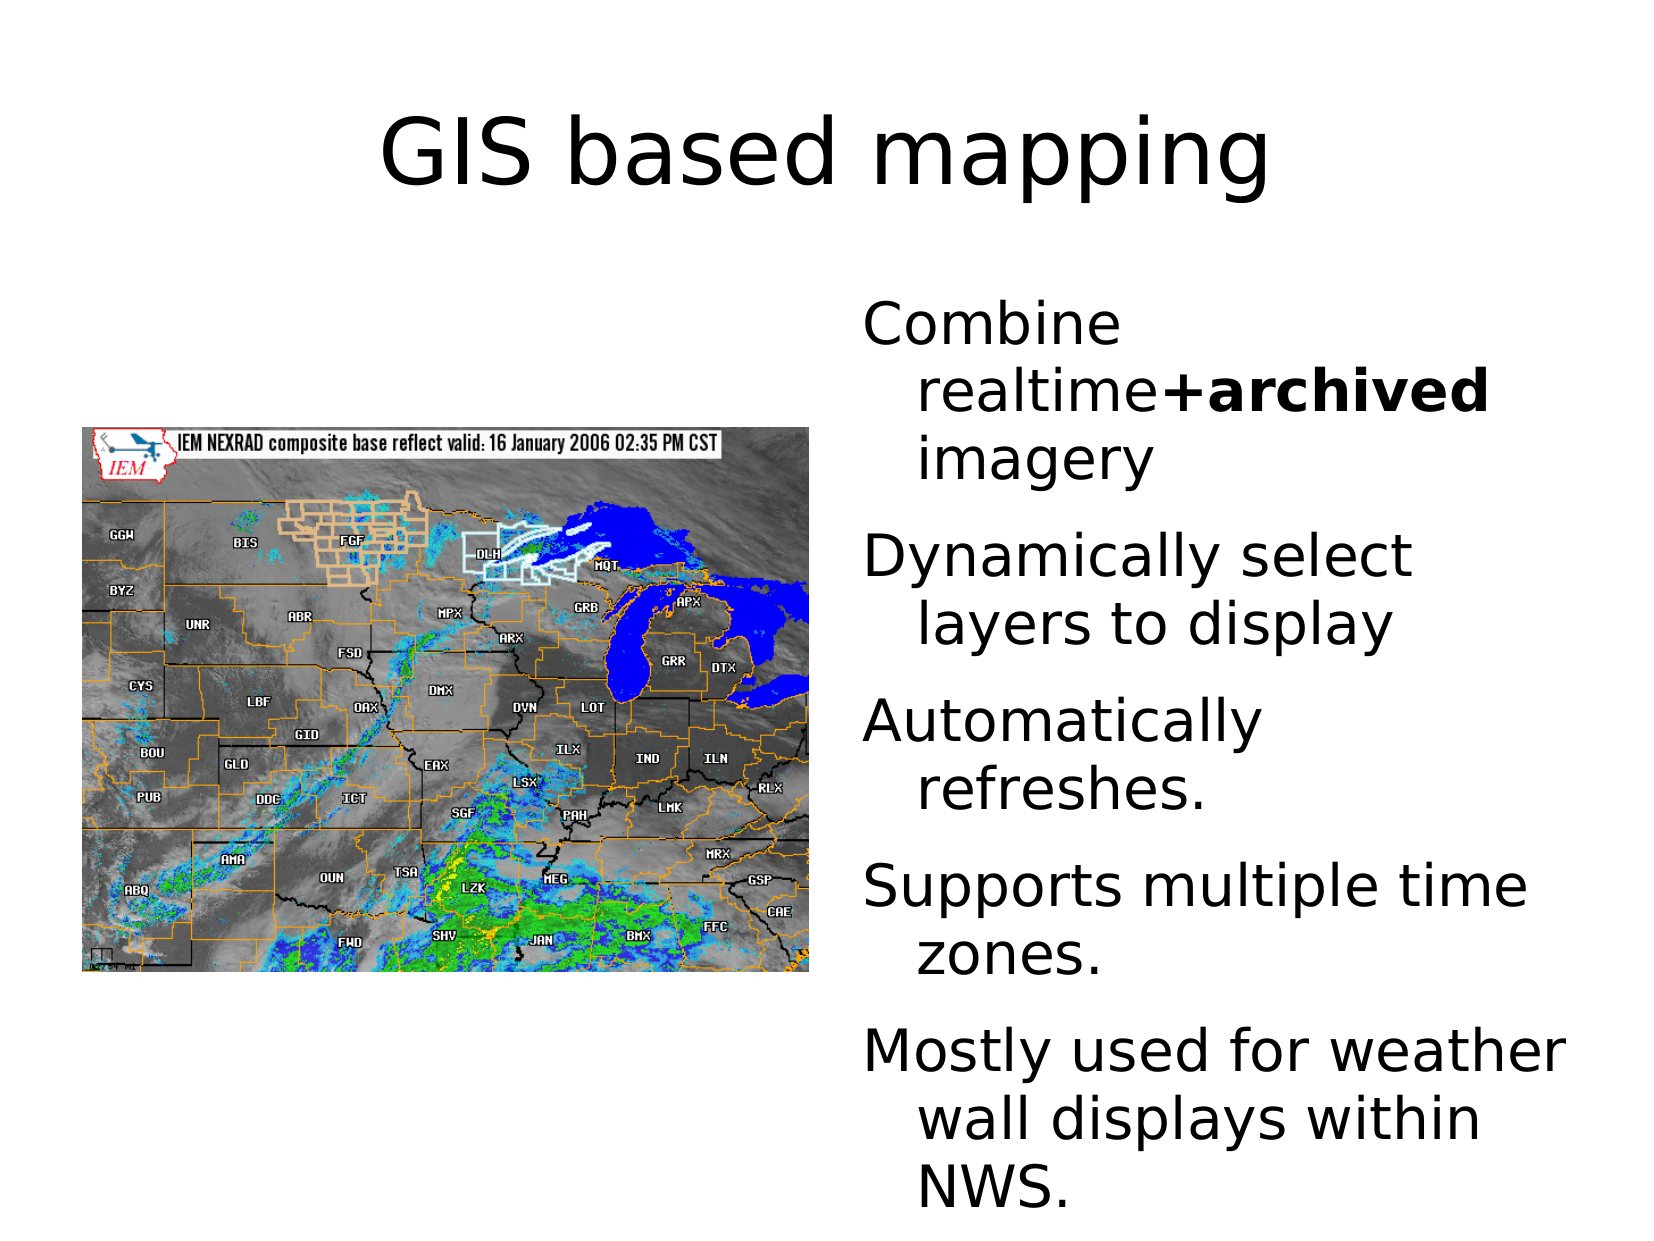

# GIS based mapping
Combine realtime+archived imagery
Dynamically select layers to display
Automatically refreshes.
Supports multiple time zones.
Mostly used for weather wall displays within NWS.